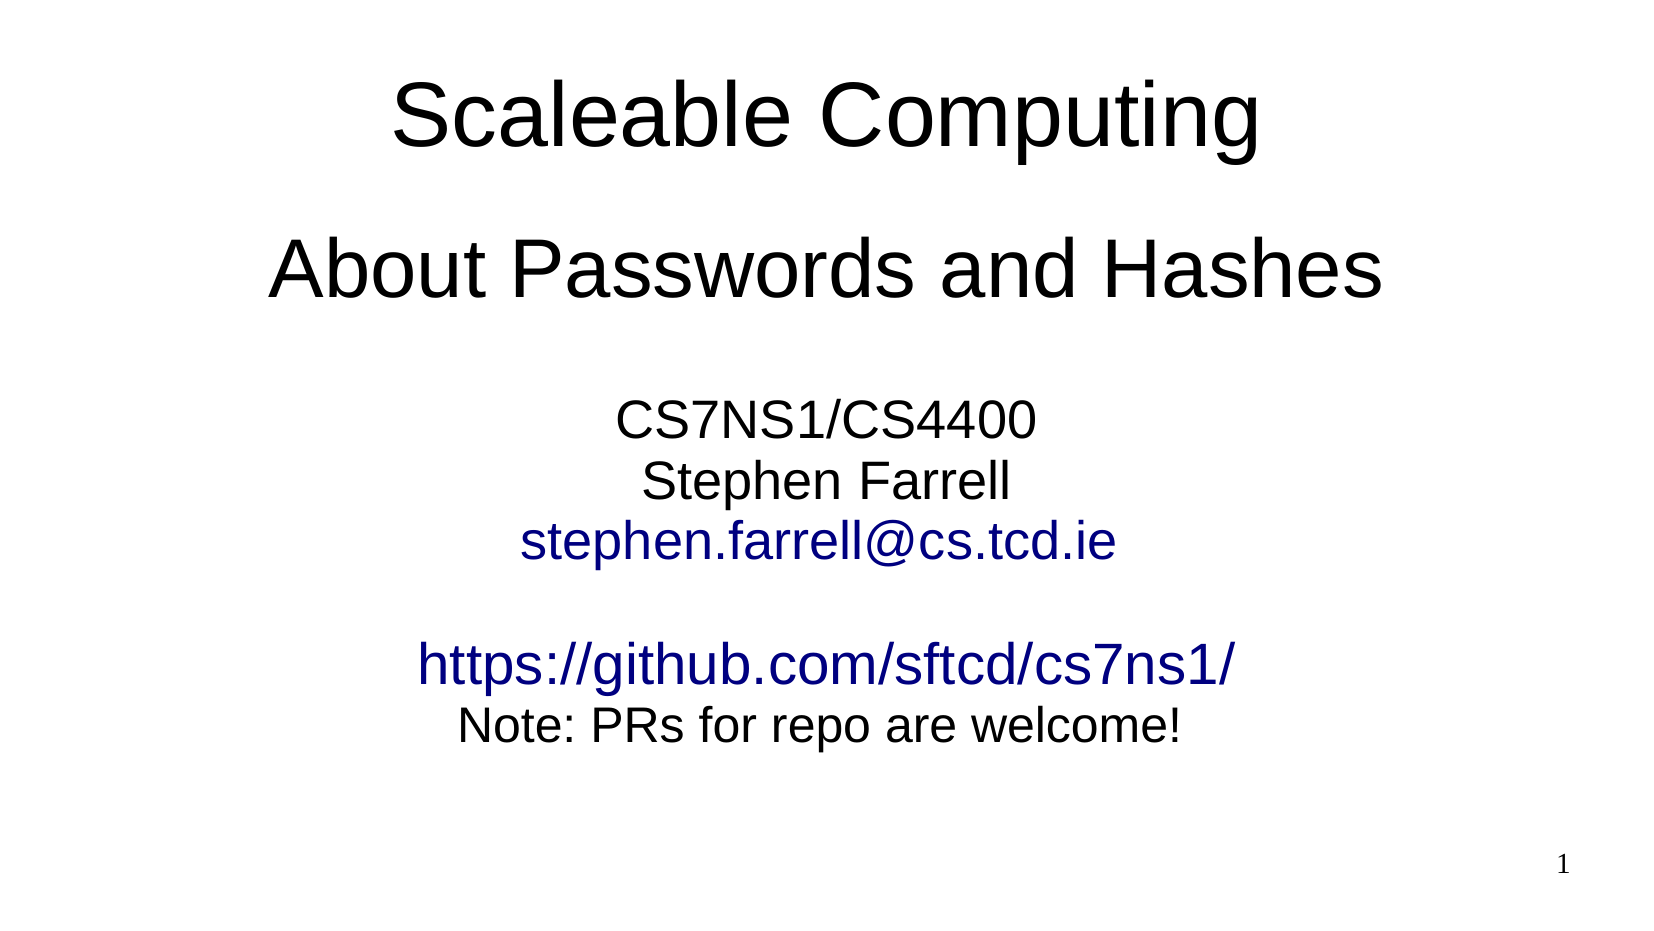

# Scaleable Computing
About Passwords and Hashes
CS7NS1/CS4400
Stephen Farrell
stephen.farrell@cs.tcd.ie
https://github.com/sftcd/cs7ns1/
Note: PRs for repo are welcome!
1